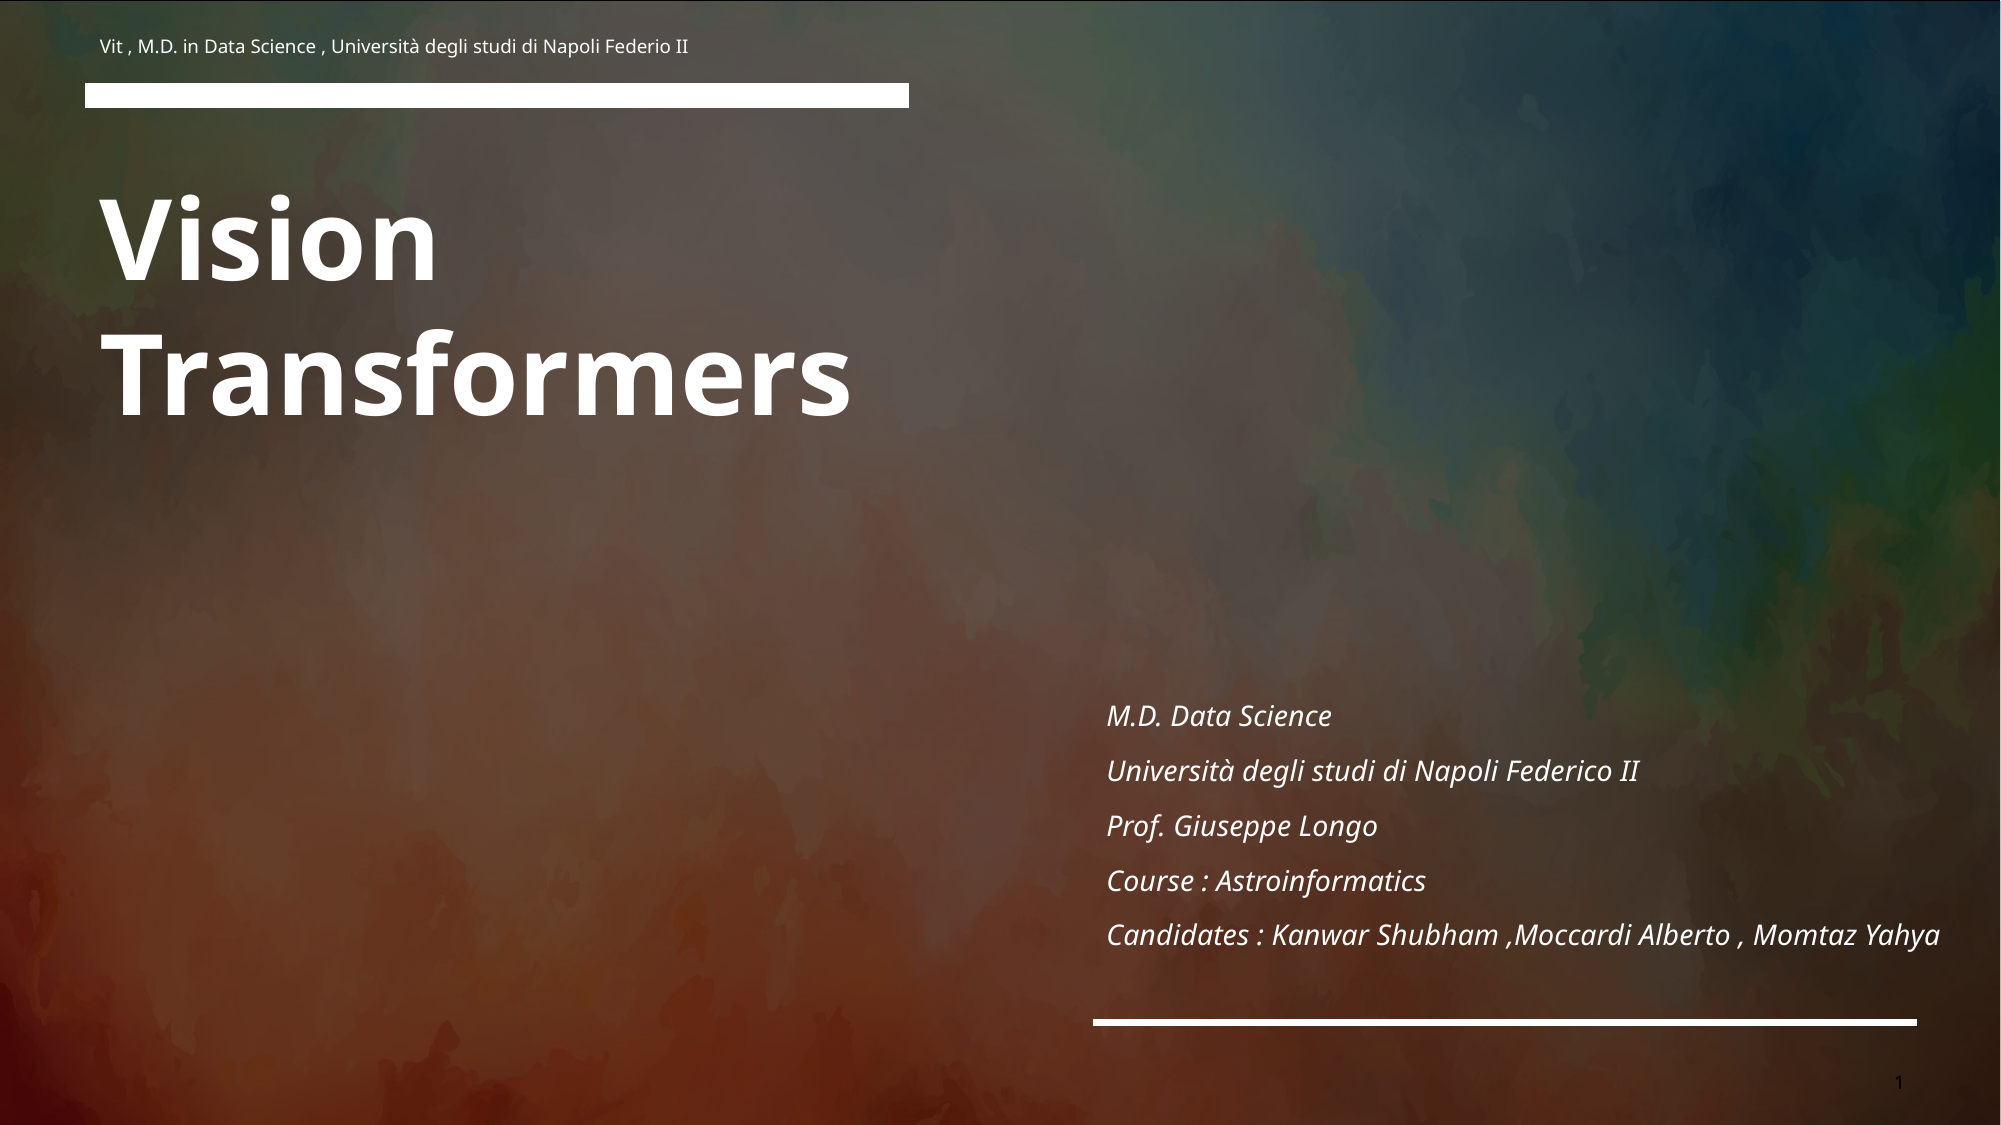

Vit , M.D. in Data Science , Università degli studi di Napoli Federio II
# Vision Transformers
M.D. Data Science
Università degli studi di Napoli Federico II
Prof. Giuseppe Longo
Course : Astroinformatics
Candidates : Kanwar Shubham ,Moccardi Alberto , Momtaz Yahya